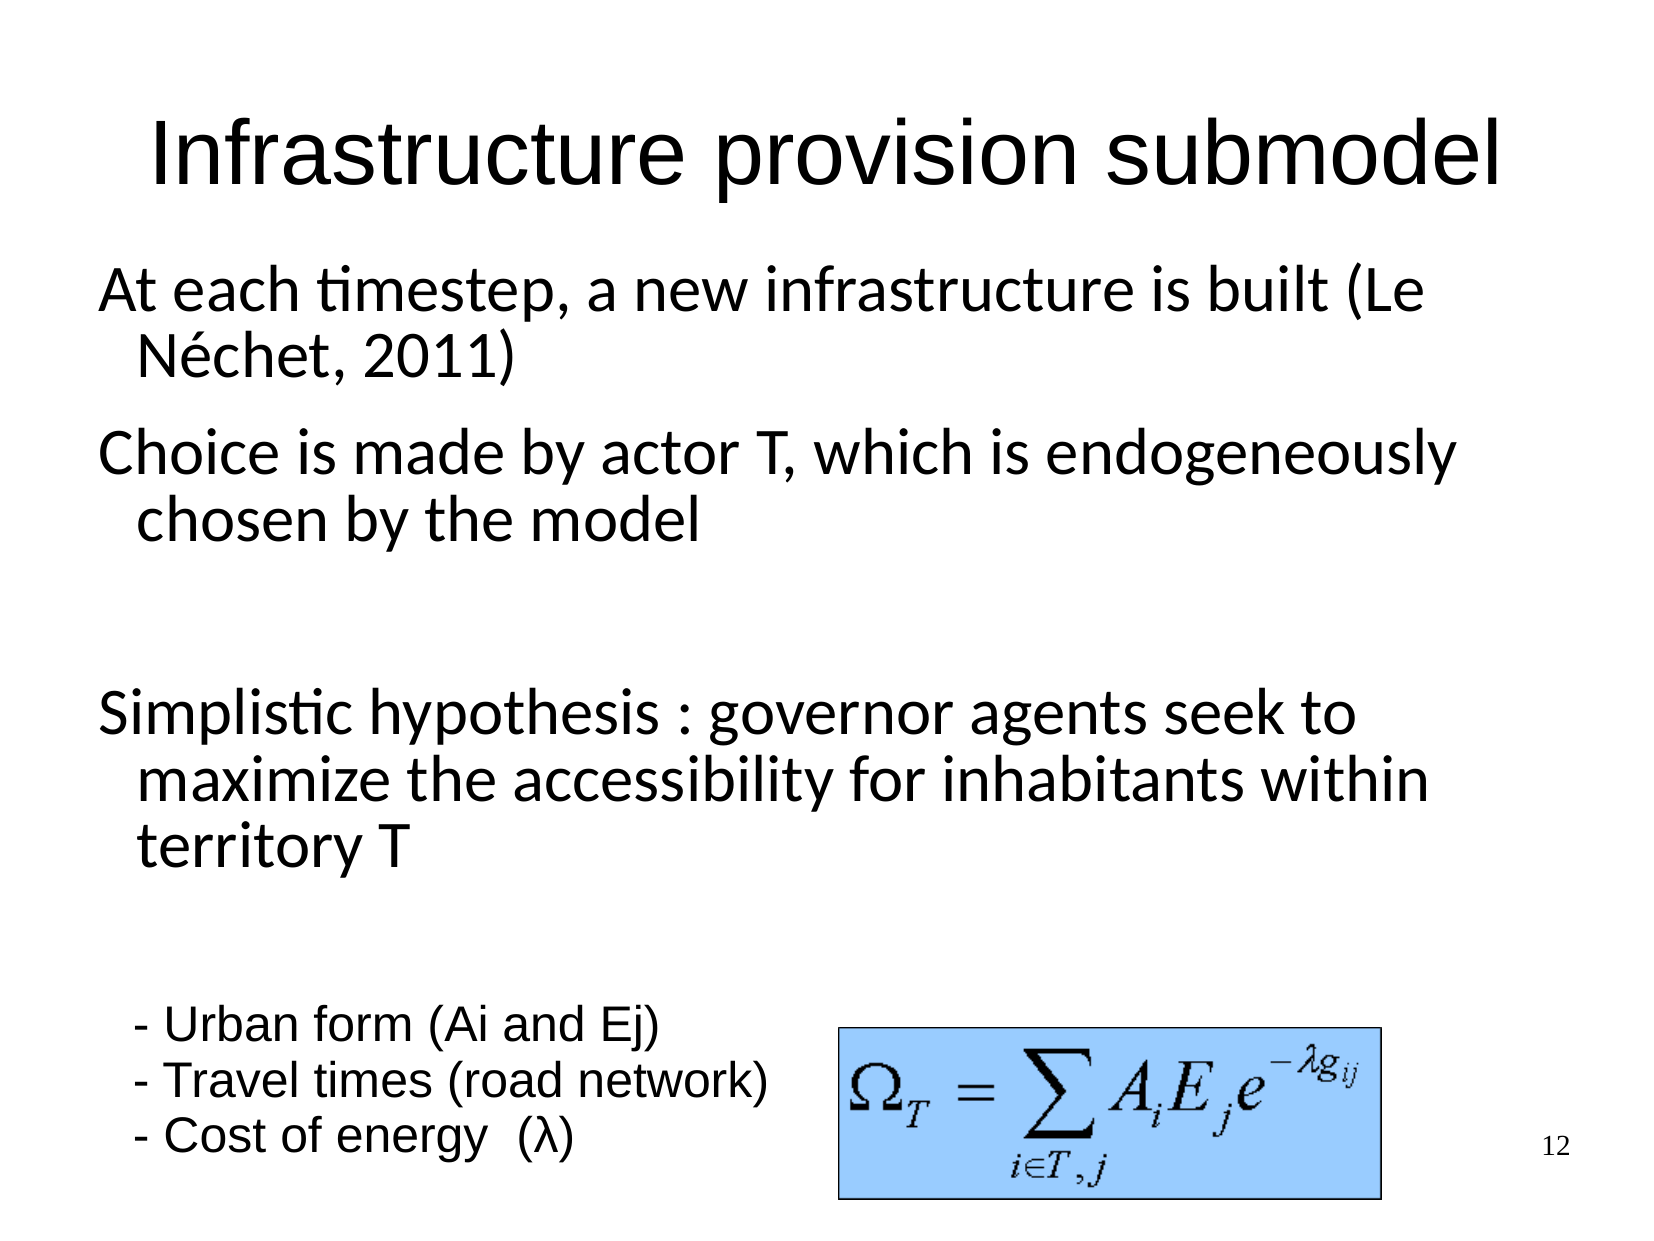

# Infrastructure provision submodel
At each timestep, a new infrastructure is built (Le Néchet, 2011)
Choice is made by actor T, which is endogeneously chosen by the model
Simplistic hypothesis : governor agents seek to maximize the accessibility for inhabitants within territory T
- Urban form (Ai and Ej)
- Travel times (road network)
- Cost of energy (λ)
12